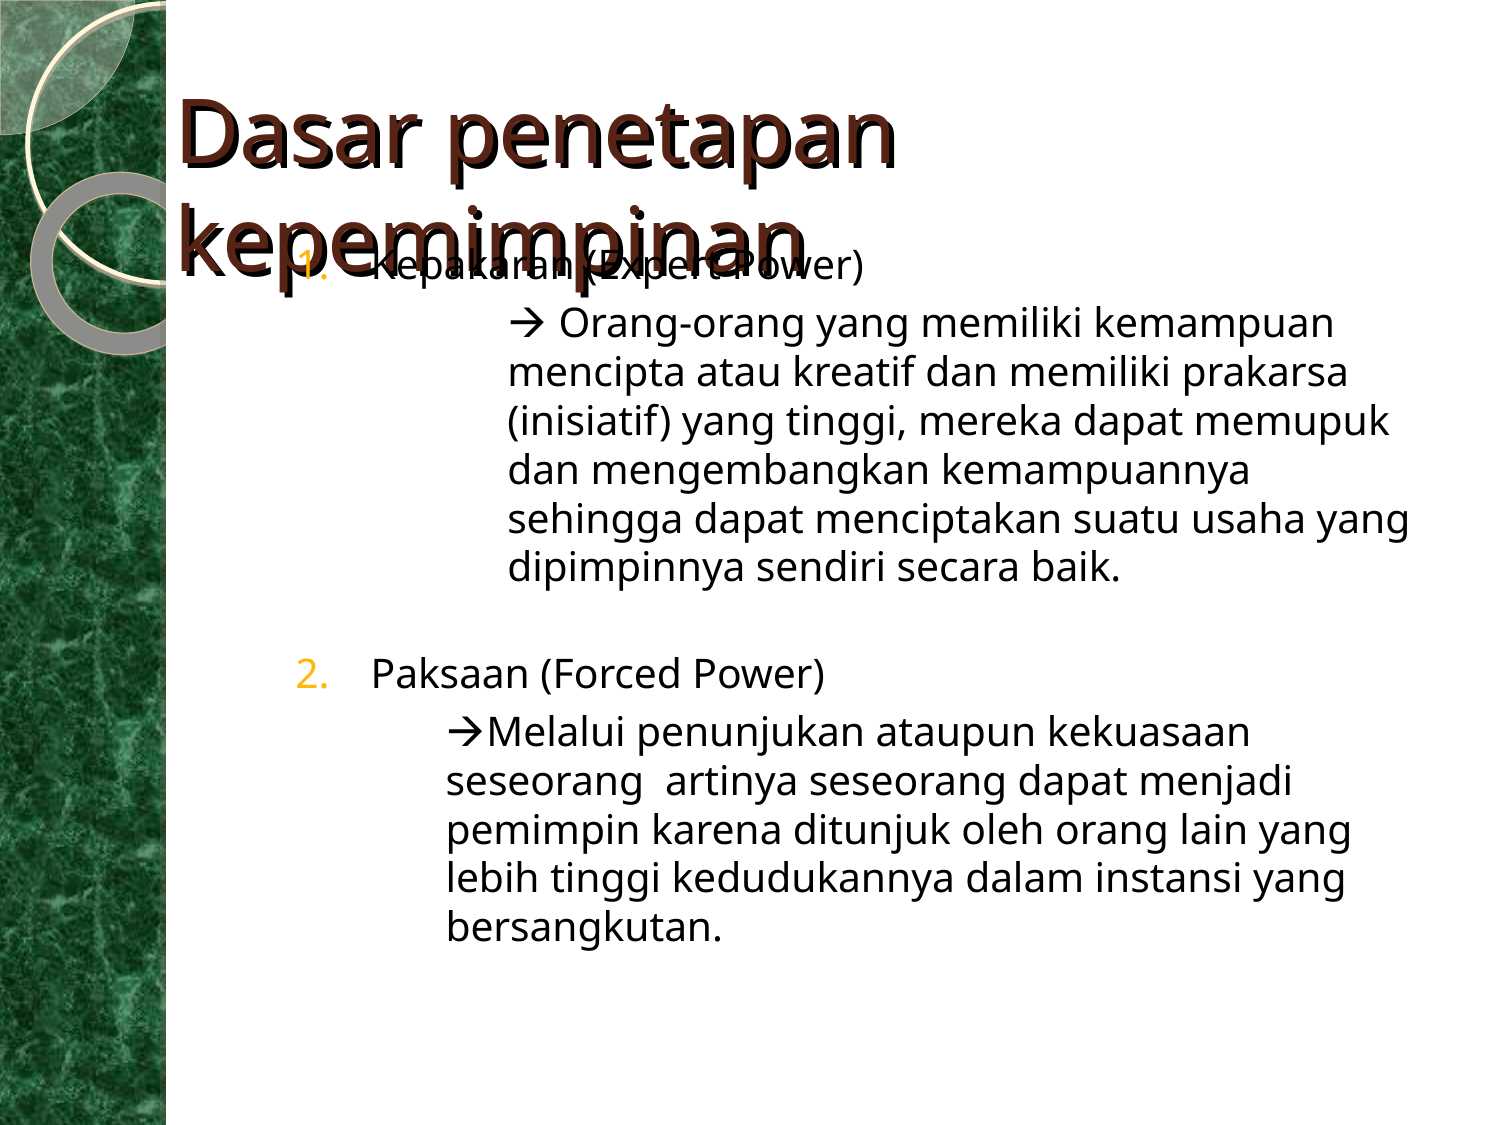

# Dasar penetapan kepemimpinan
Kepakaran (Expert Power)
	 Orang-orang yang memiliki kemampuan mencipta atau kreatif dan memiliki prakarsa (inisiatif) yang tinggi, mereka dapat memupuk dan mengembangkan kemampuannya sehingga dapat menciptakan suatu usaha yang dipimpinnya sendiri secara baik.
Paksaan (Forced Power)
	Melalui penunjukan ataupun kekuasaan seseorang artinya seseorang dapat menjadi pemimpin karena ditunjuk oleh orang lain yang lebih tinggi kedudukannya dalam instansi yang bersangkutan.